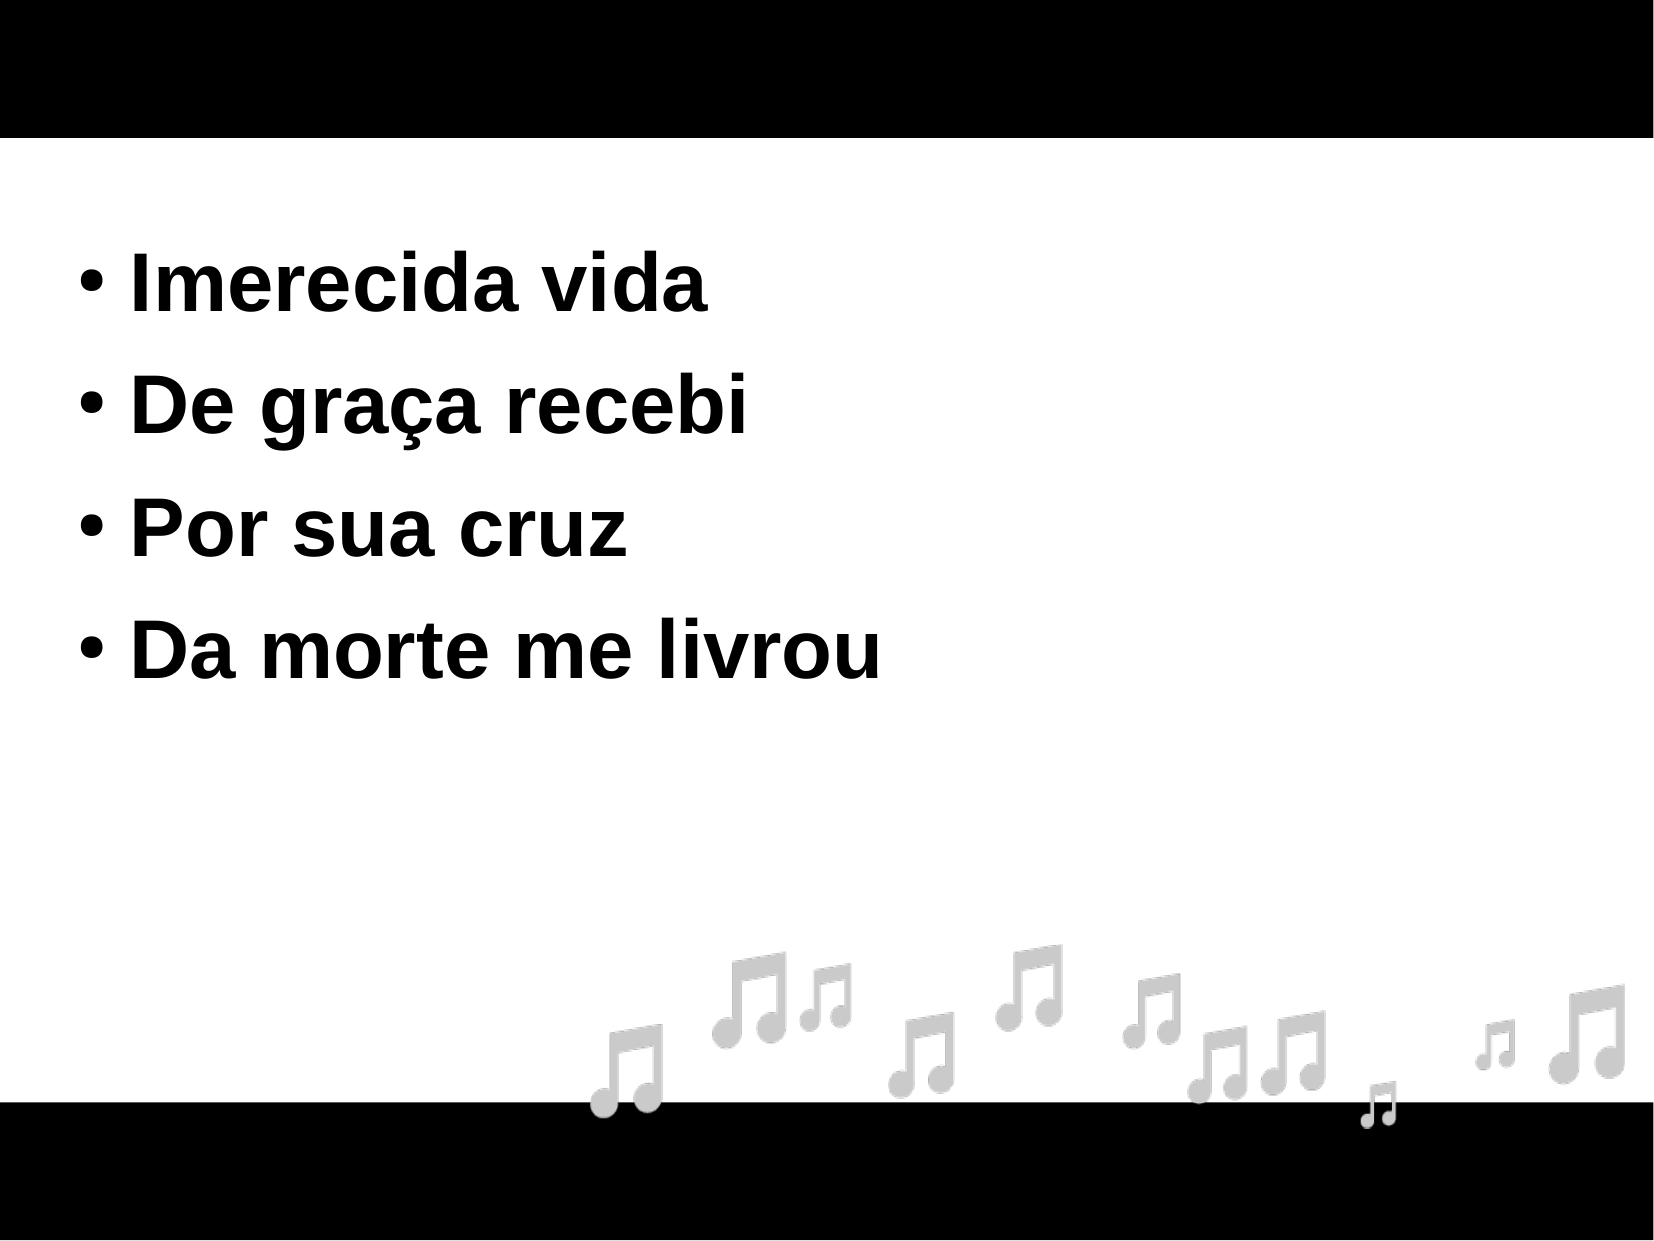

# Imerecida vida
De graça recebi
Por sua cruz
Da morte me livrou